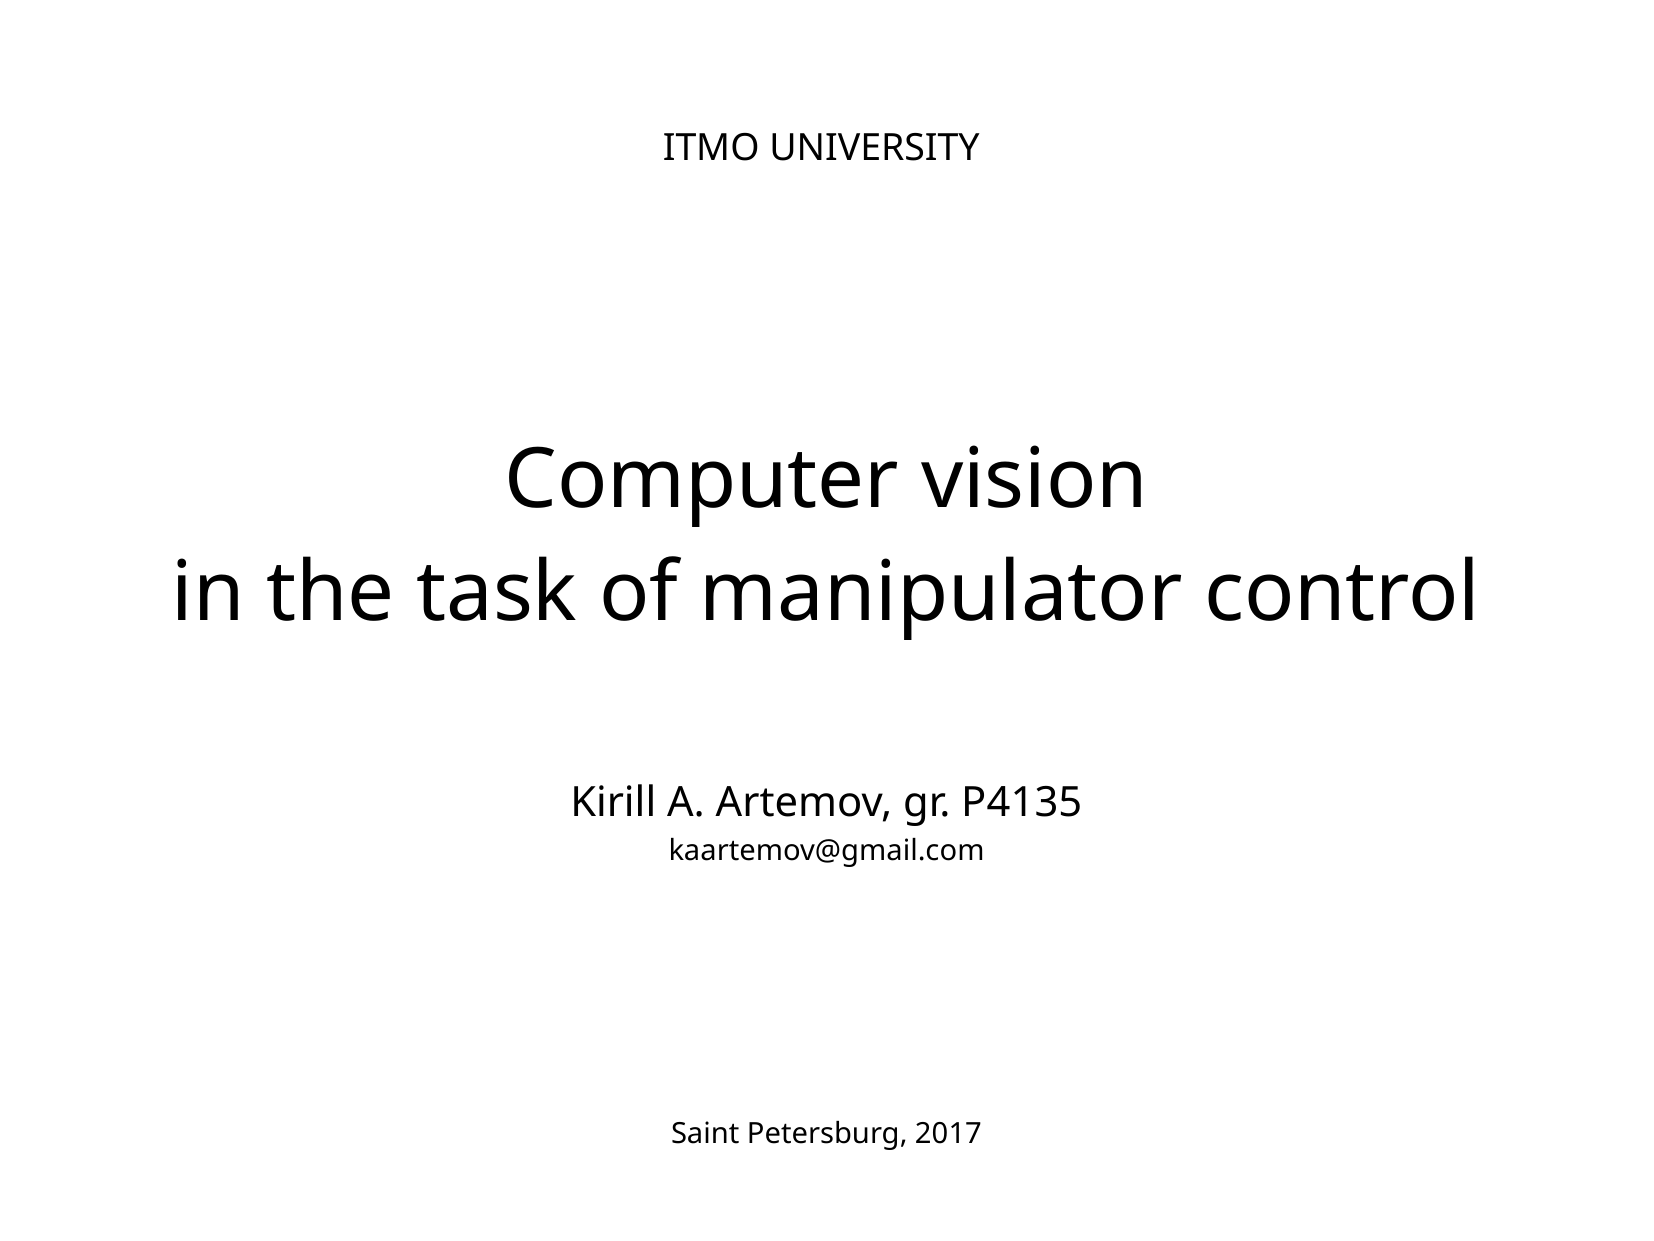

ITMO UNIVERSITY
# Computer vision
in the task of manipulator control
Kirill A. Artemov, gr. P4135
kaartemov@gmail.com
Saint Petersburg, 2017